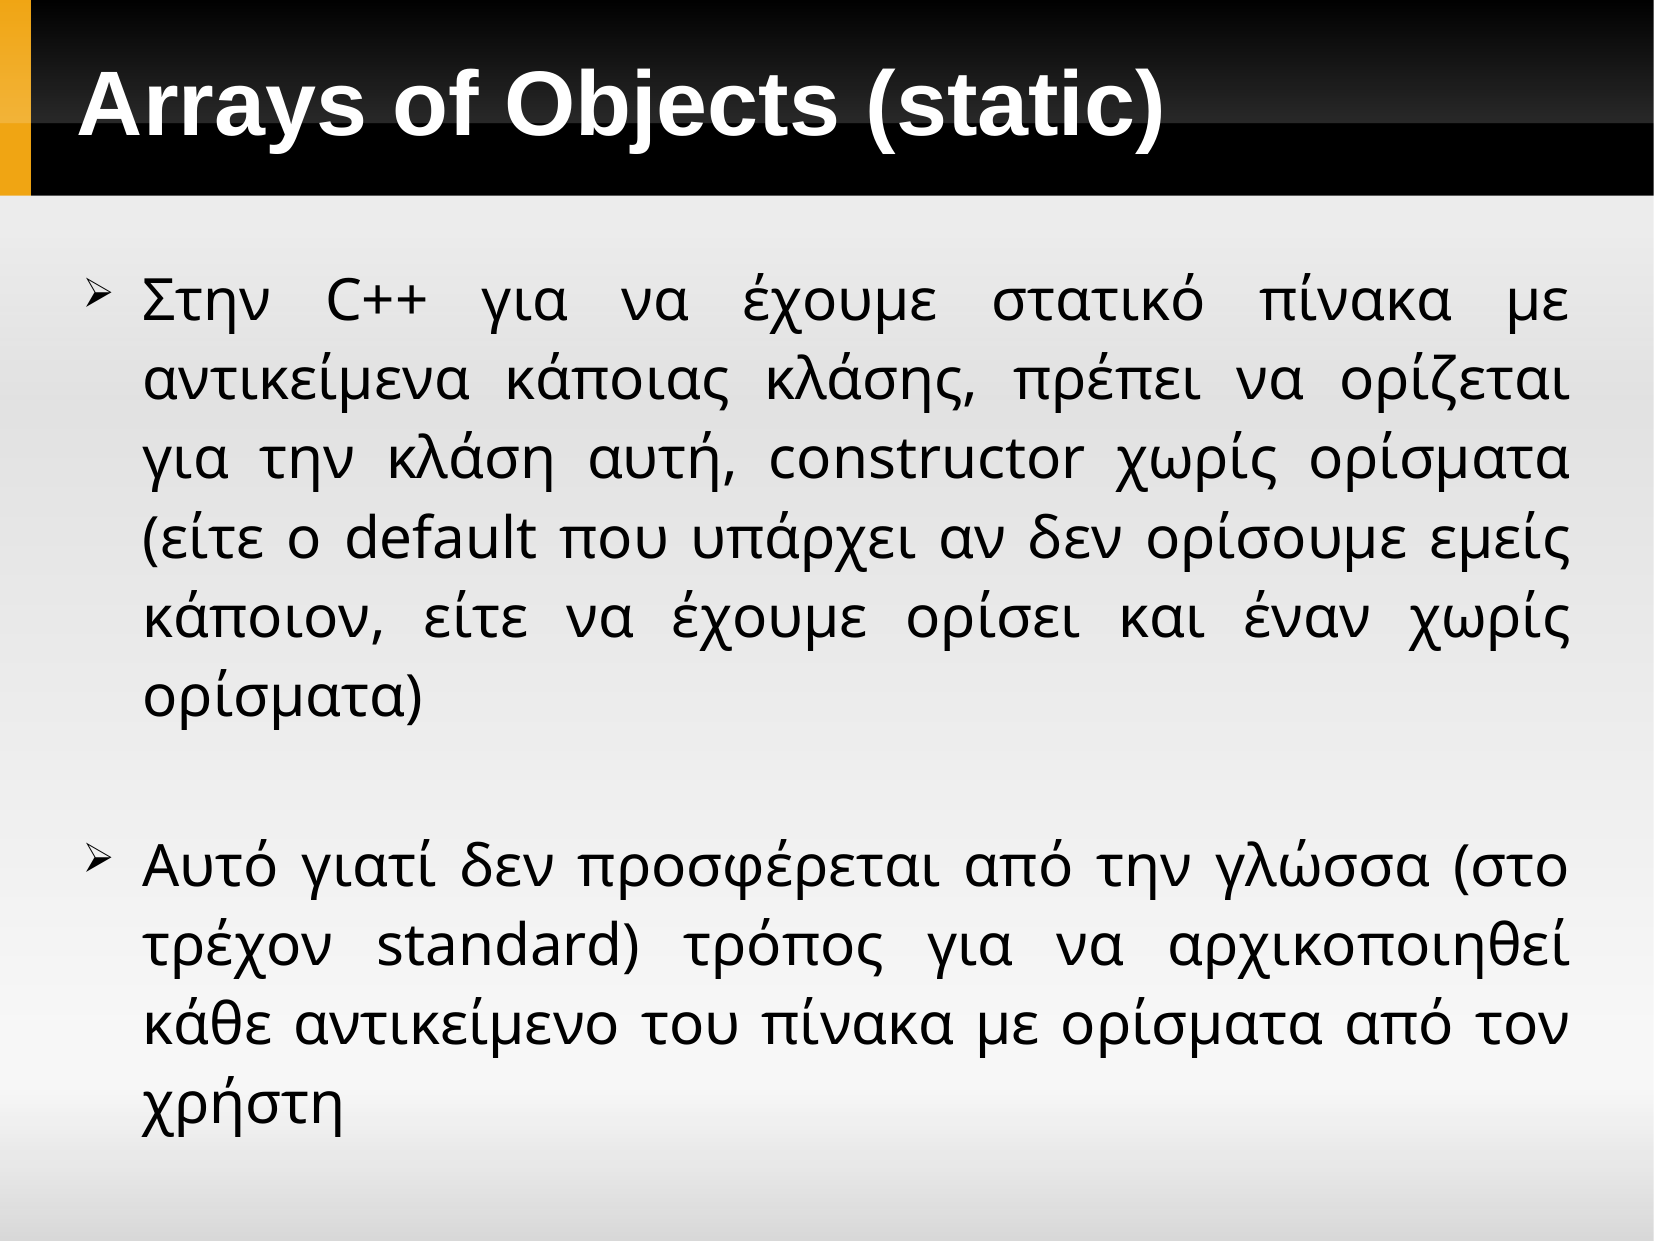

# Arrays of Objects (static)
Στην C++ για να έχουμε στατικό πίνακα με αντικείμενα κάποιας κλάσης, πρέπει να ορίζεται για την κλάση αυτή, constructor χωρίς ορίσματα (είτε ο default που υπάρχει αν δεν ορίσουμε εμείς κάποιον, είτε να έχουμε ορίσει και έναν χωρίς ορίσματα)
Αυτό γιατί δεν προσφέρεται από την γλώσσα (στο τρέχον standard) τρόπος για να αρχικοποιηθεί κάθε αντικείμενο του πίνακα με ορίσματα από τον χρήστη